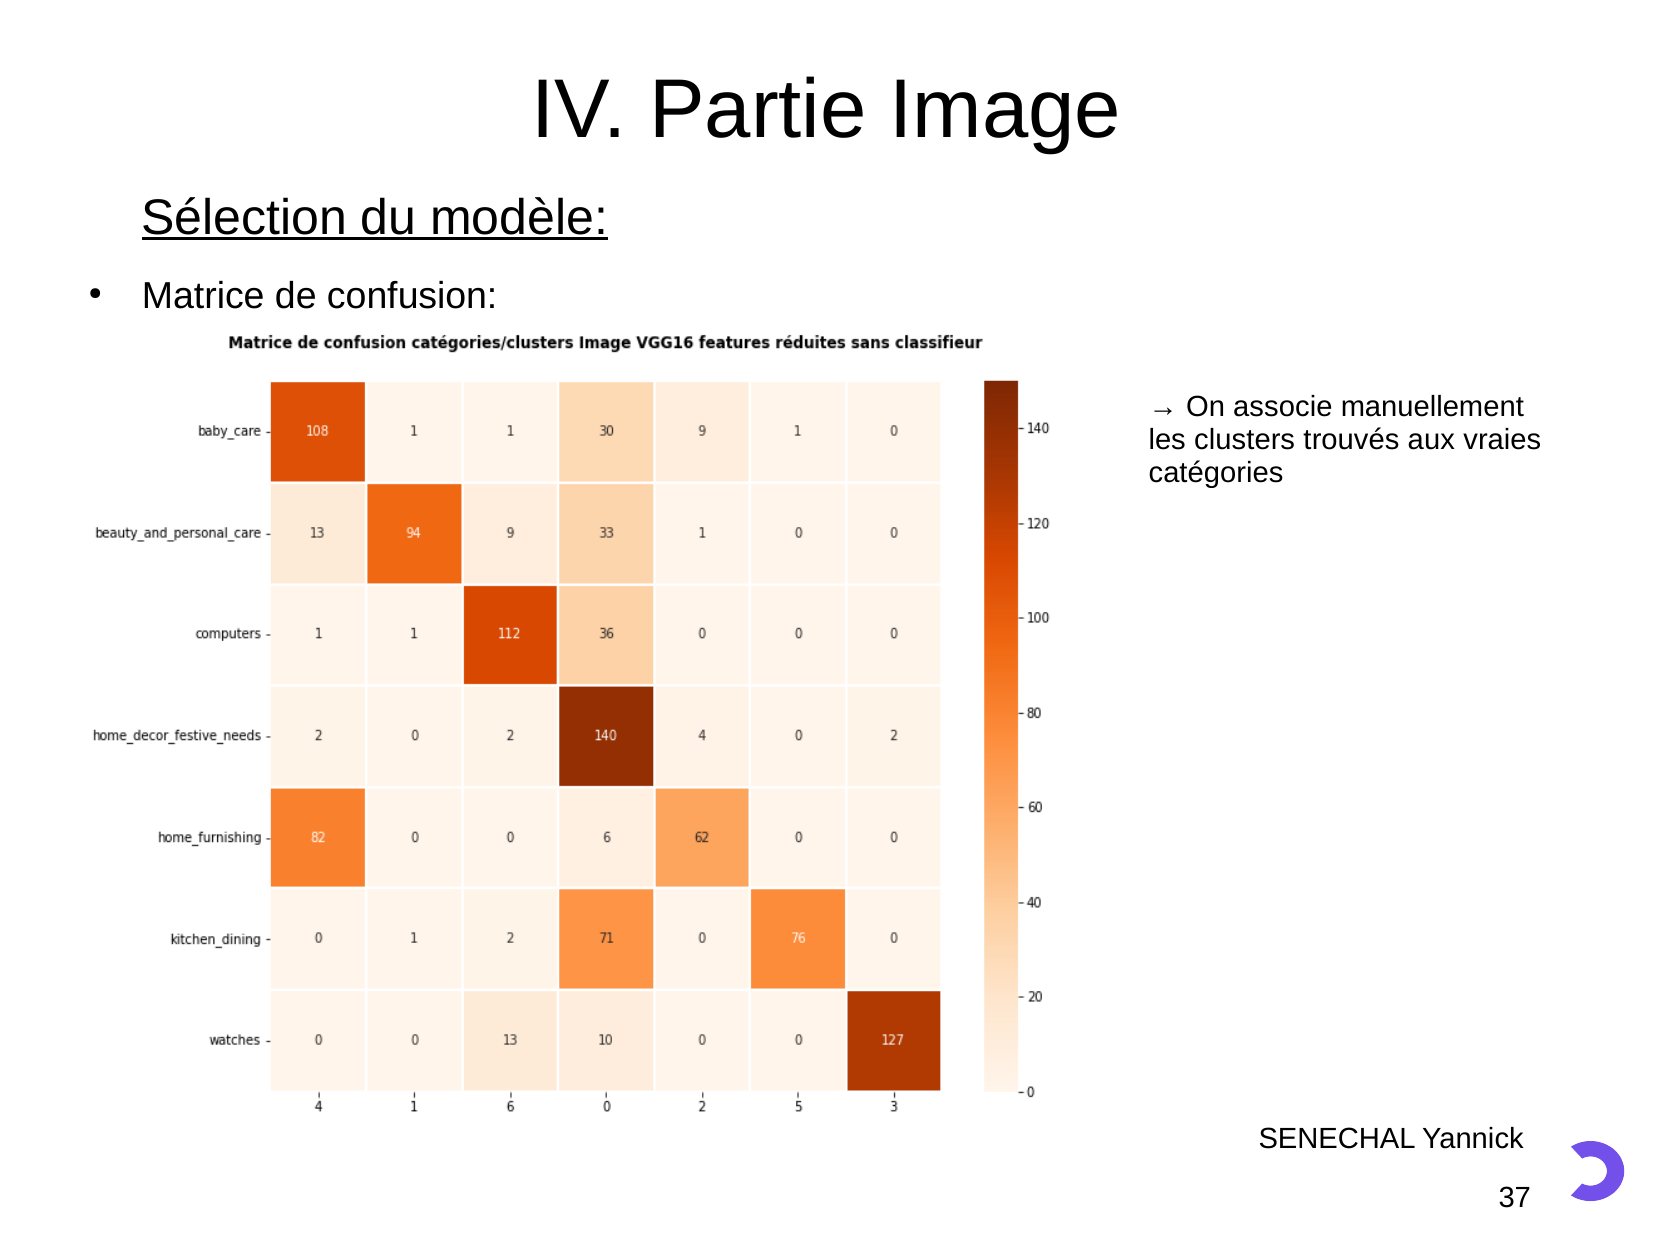

# IV. Partie Image
Sélection du modèle:
Matrice de confusion:
→ On associe manuellement les clusters trouvés aux vraies catégories
SENECHAL Yannick
37